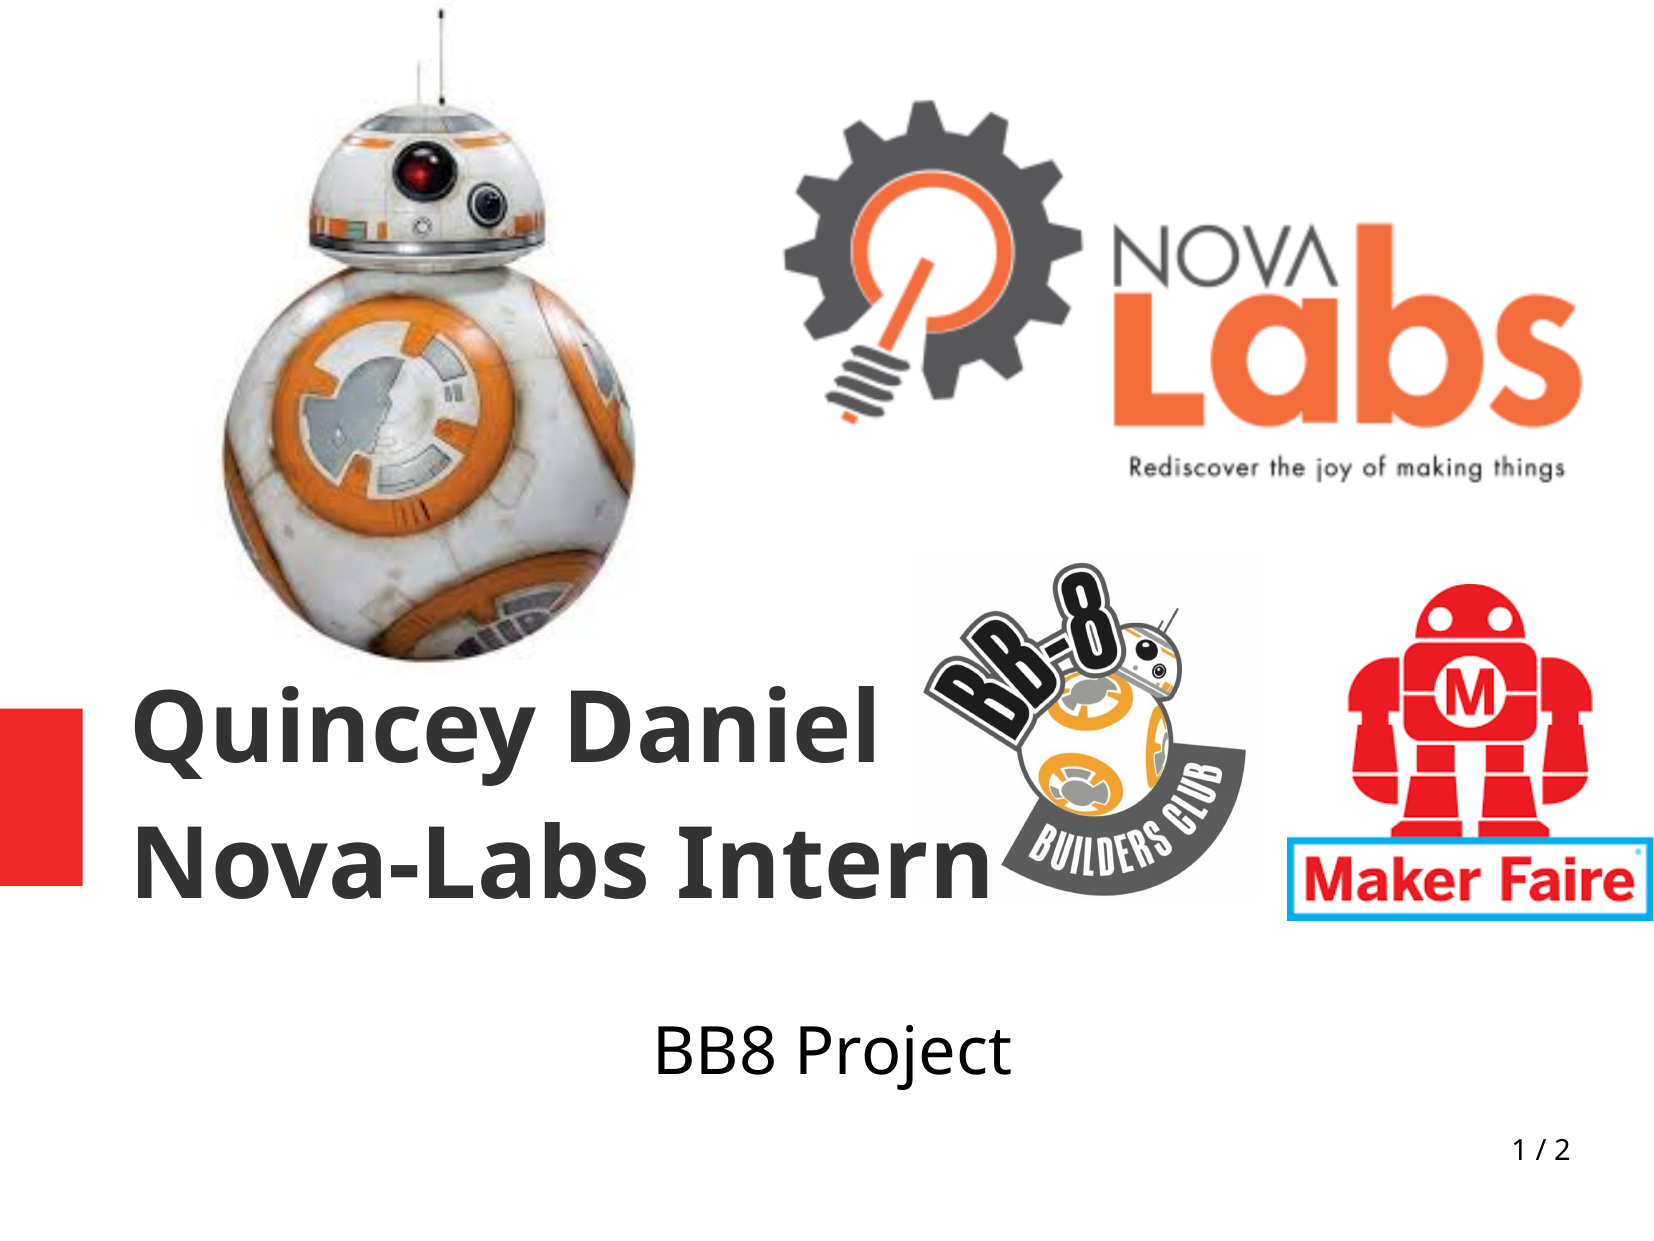

# Quincey Daniel Nova-Labs Intern
BB8 Project
1